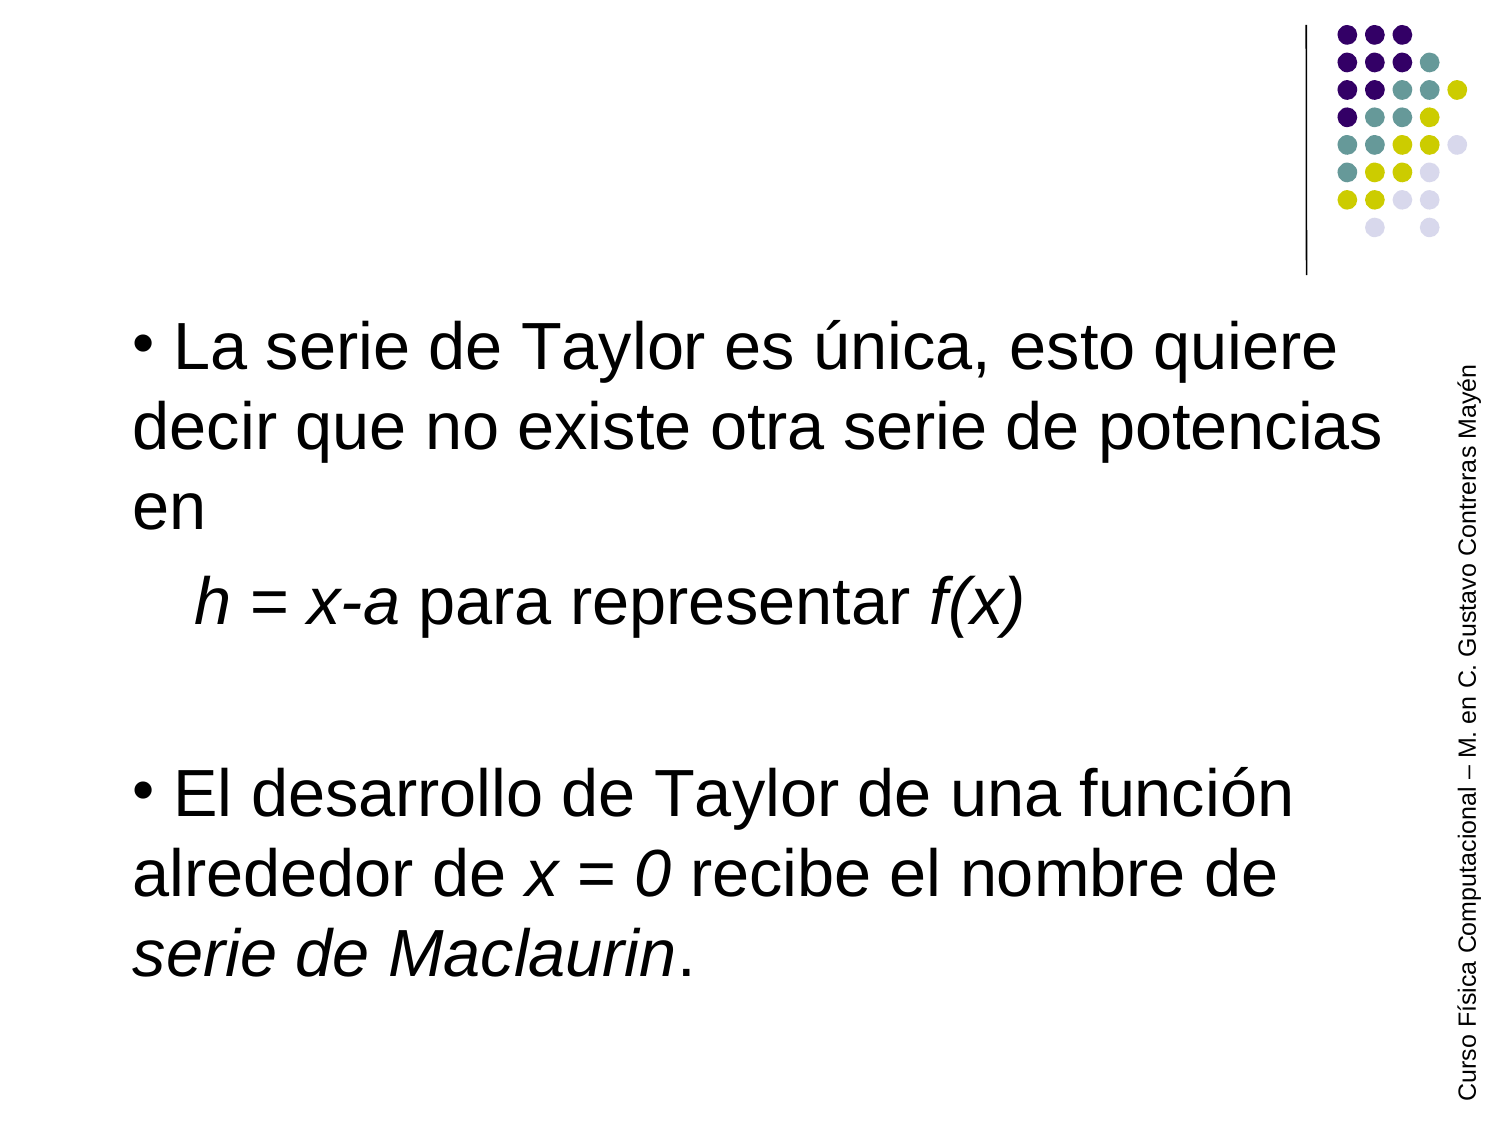

La serie de Taylor es única, esto quiere decir que no existe otra serie de potencias en
	h = x-a para representar f(x)
 El desarrollo de Taylor de una función alrededor de x = 0 recibe el nombre de serie de Maclaurin.